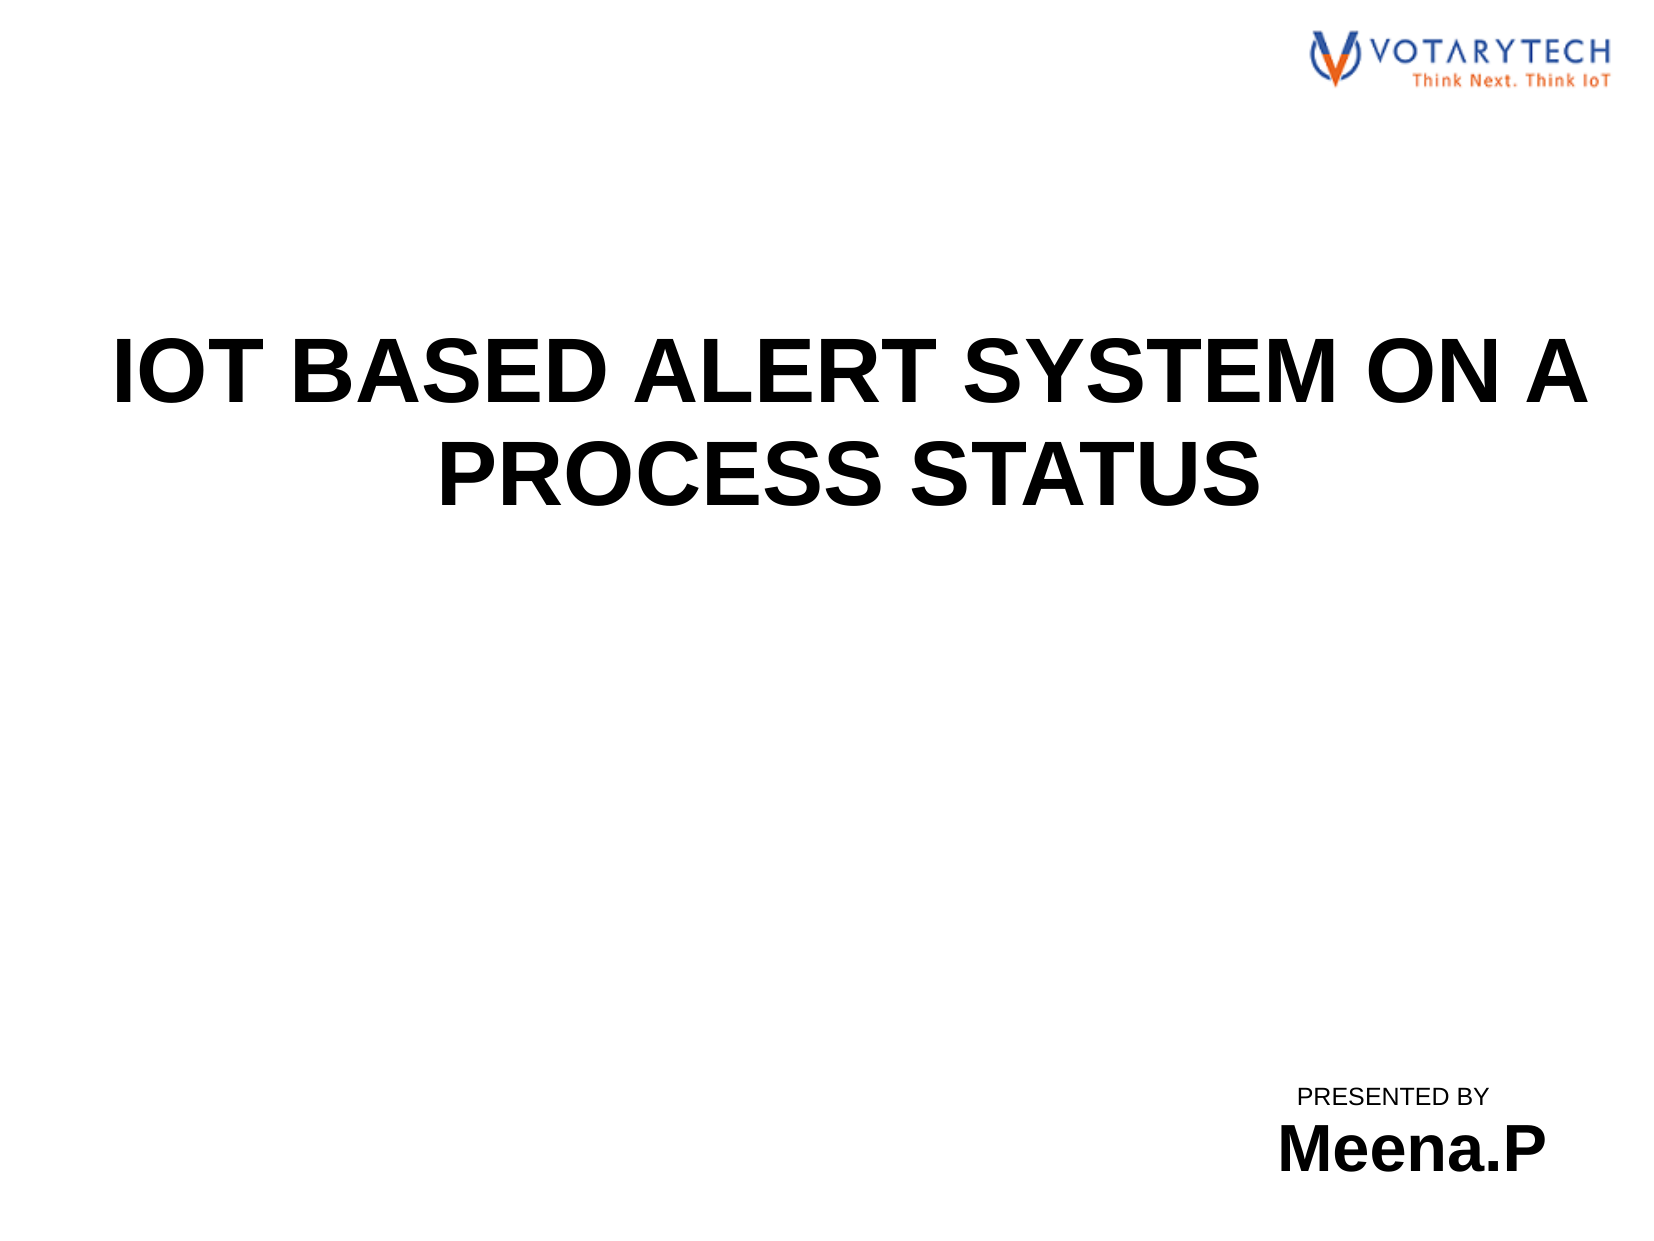

# IOT BASED ALERT SYSTEM ON A PROCESS STATUS
PRESENTED BY
 Meena.P